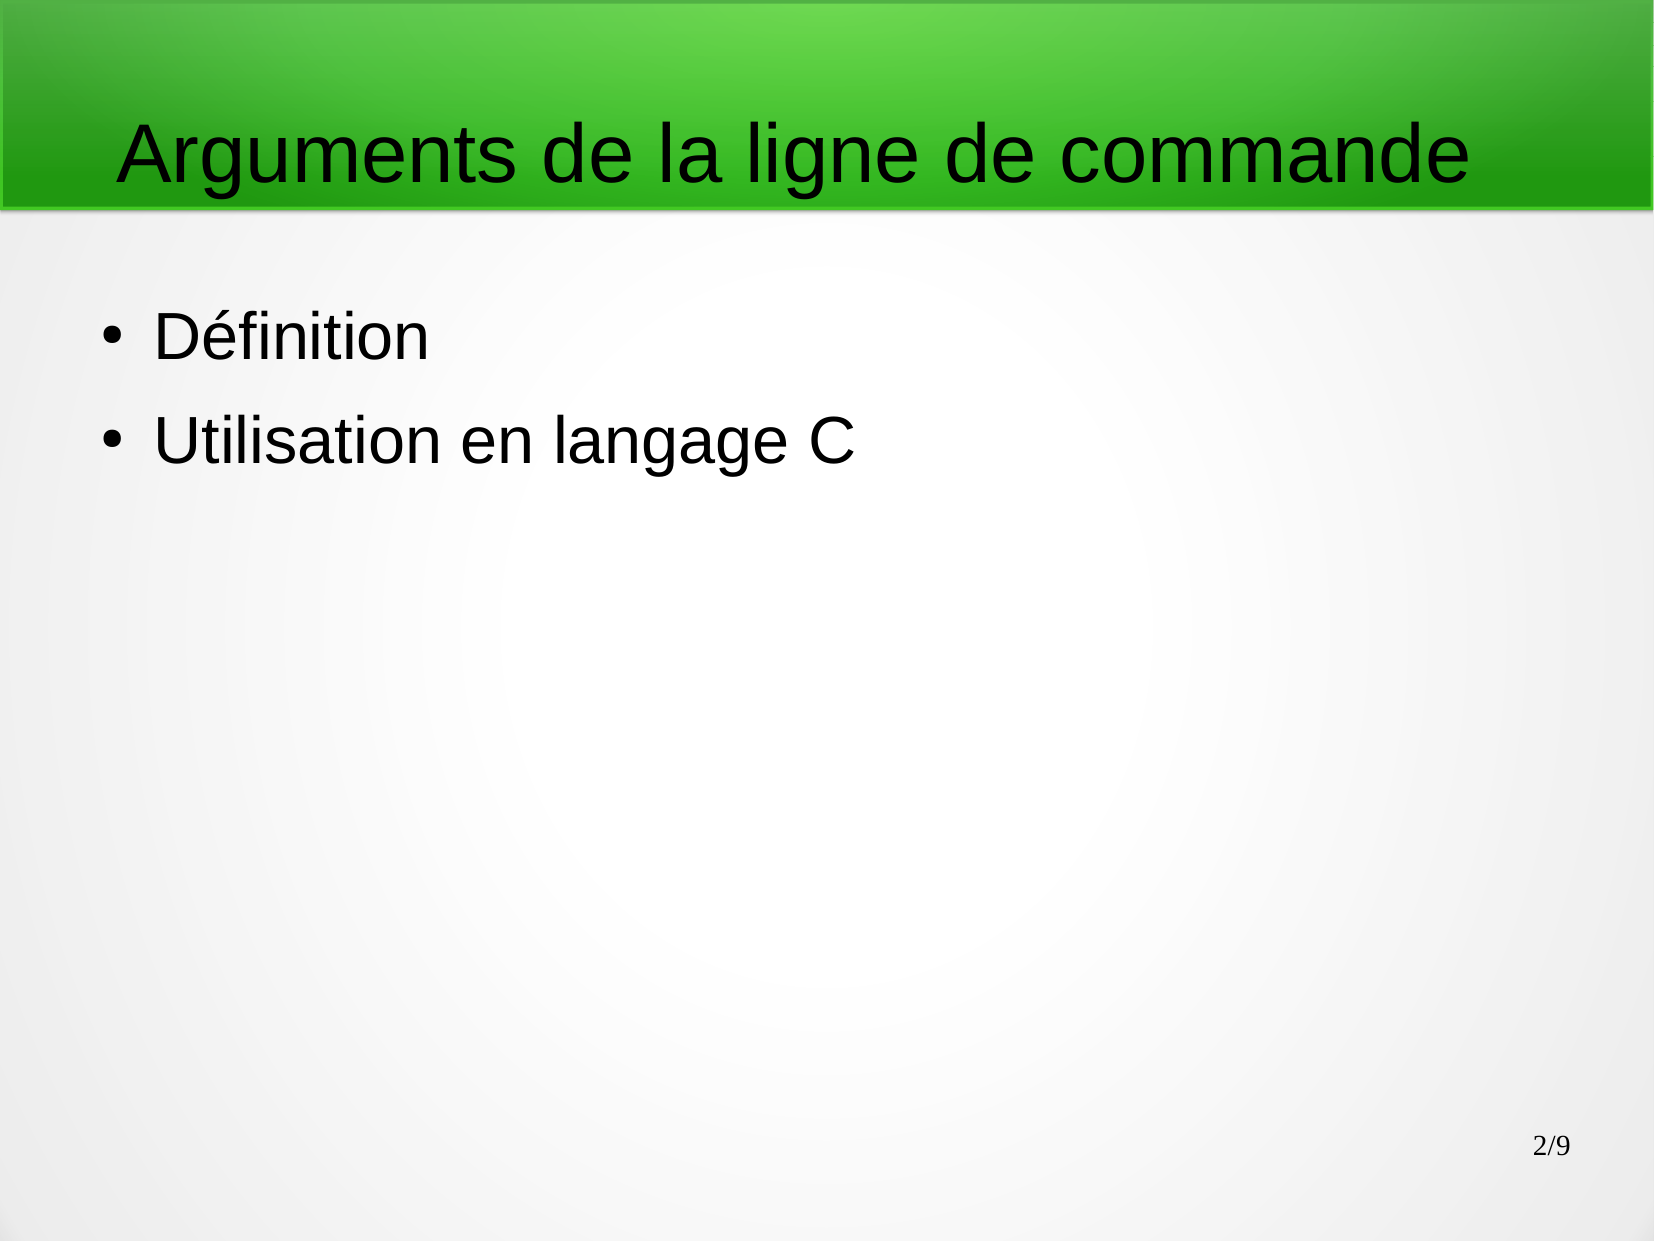

# Arguments de la ligne de commande
Définition
Utilisation en langage C
2